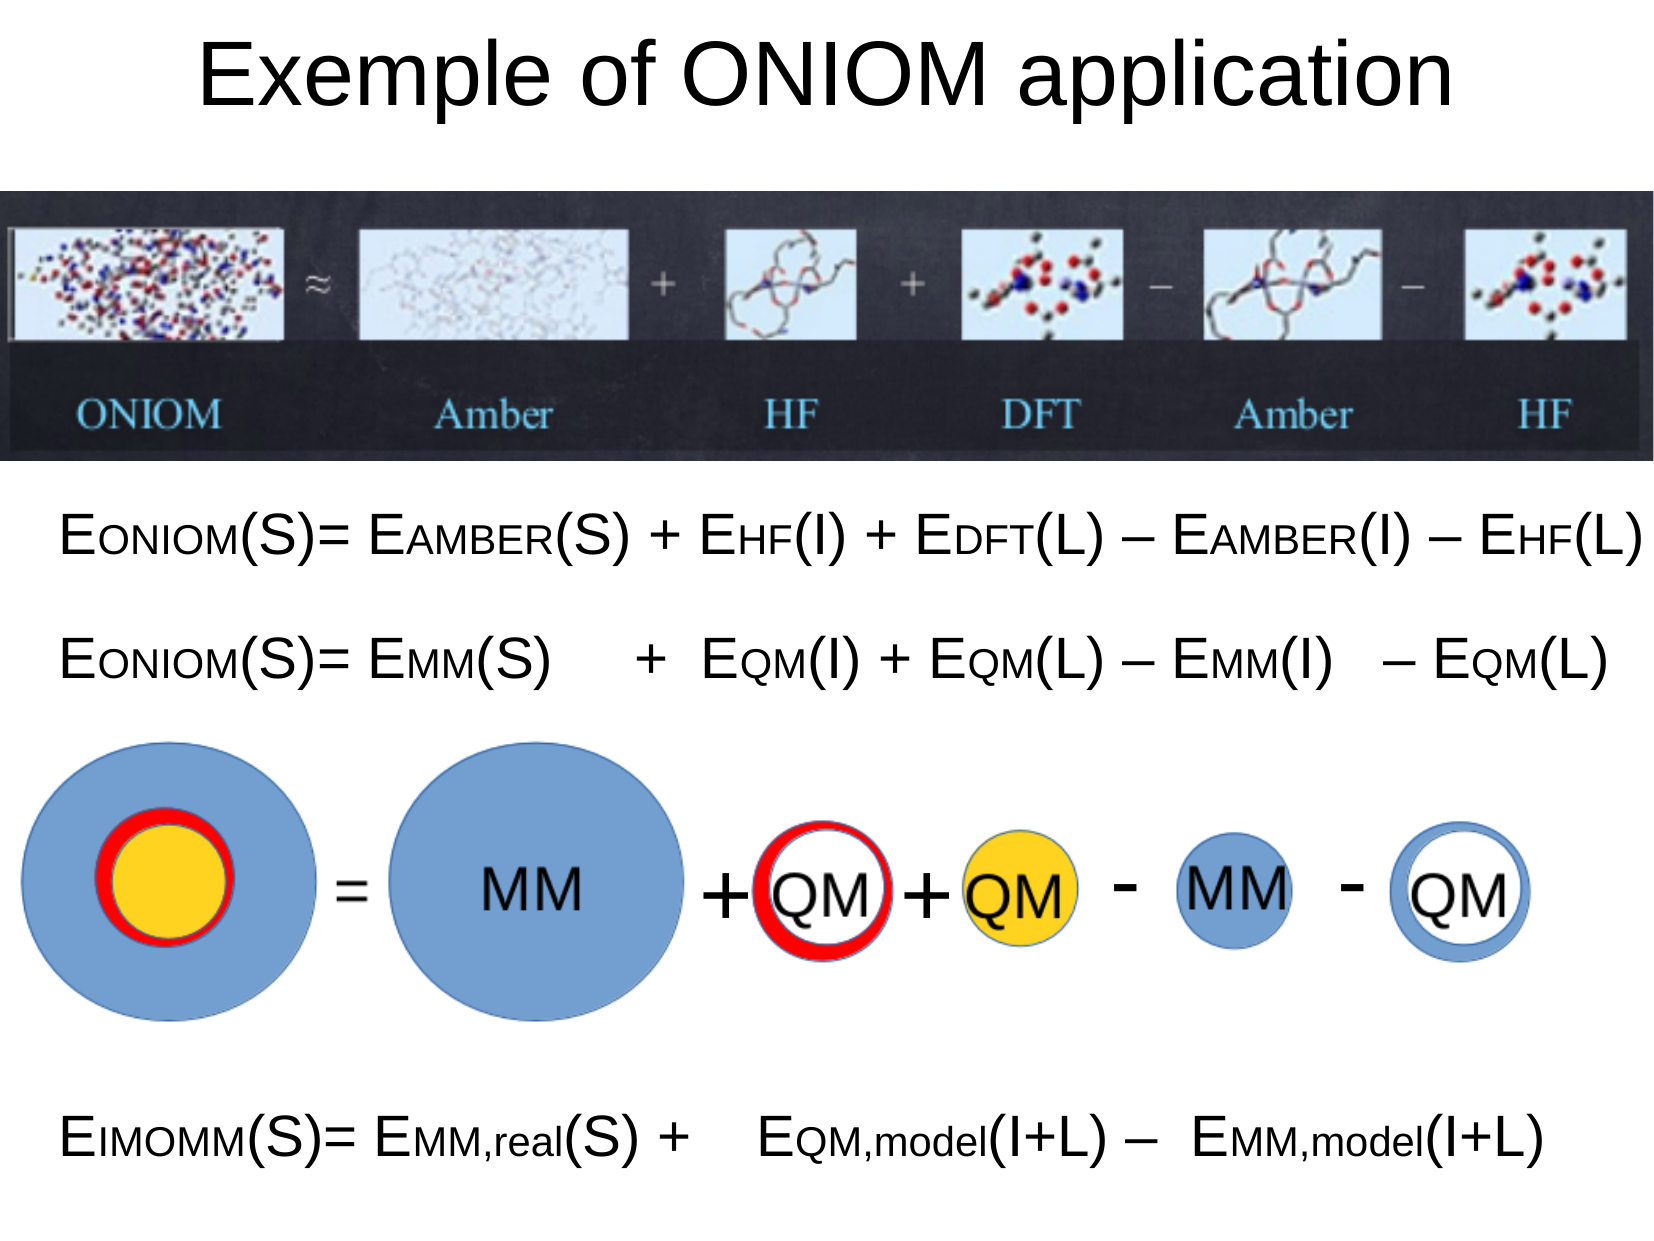

# Exemple of ONIOM application
EONIOM(S)= EAMBER(S) + EHF(I) + EDFT(L) – EAMBER(I) – EHF(L)
EONIOM(S)= EMM(S) + EQM(I) + EQM(L) – EMM(I) – EQM(L)
-
-
+
+
EIMOMM(S)= EMM,real(S) + EQM,model(I+L) – EMM,model(I+L)